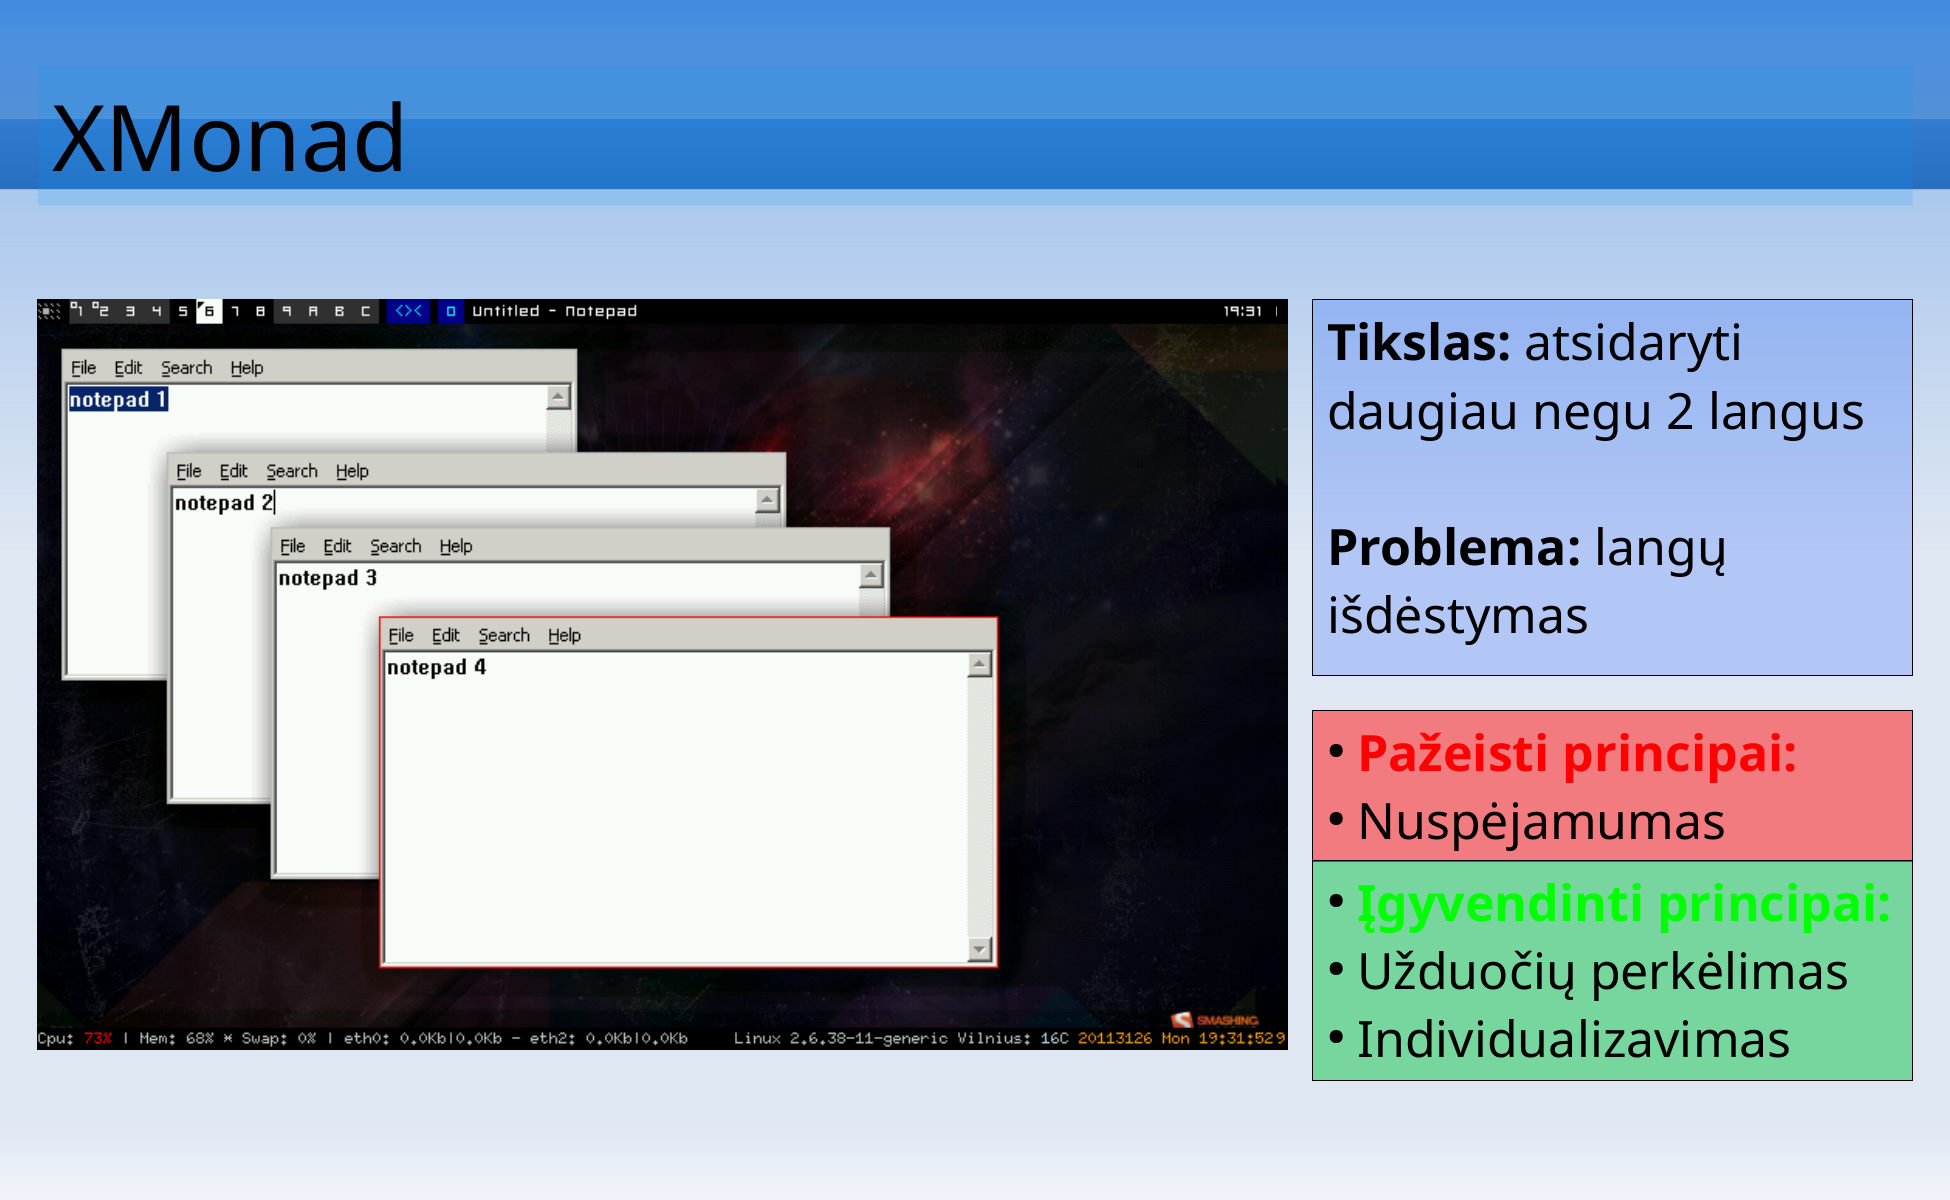

XMonad
Tikslas: atsidaryti daugiau negu 2 langus
Problema: langų išdėstymas
Pažeisti principai:
Nuspėjamumas
Įgyvendinti principai:
Užduočių perkėlimas
Individualizavimas